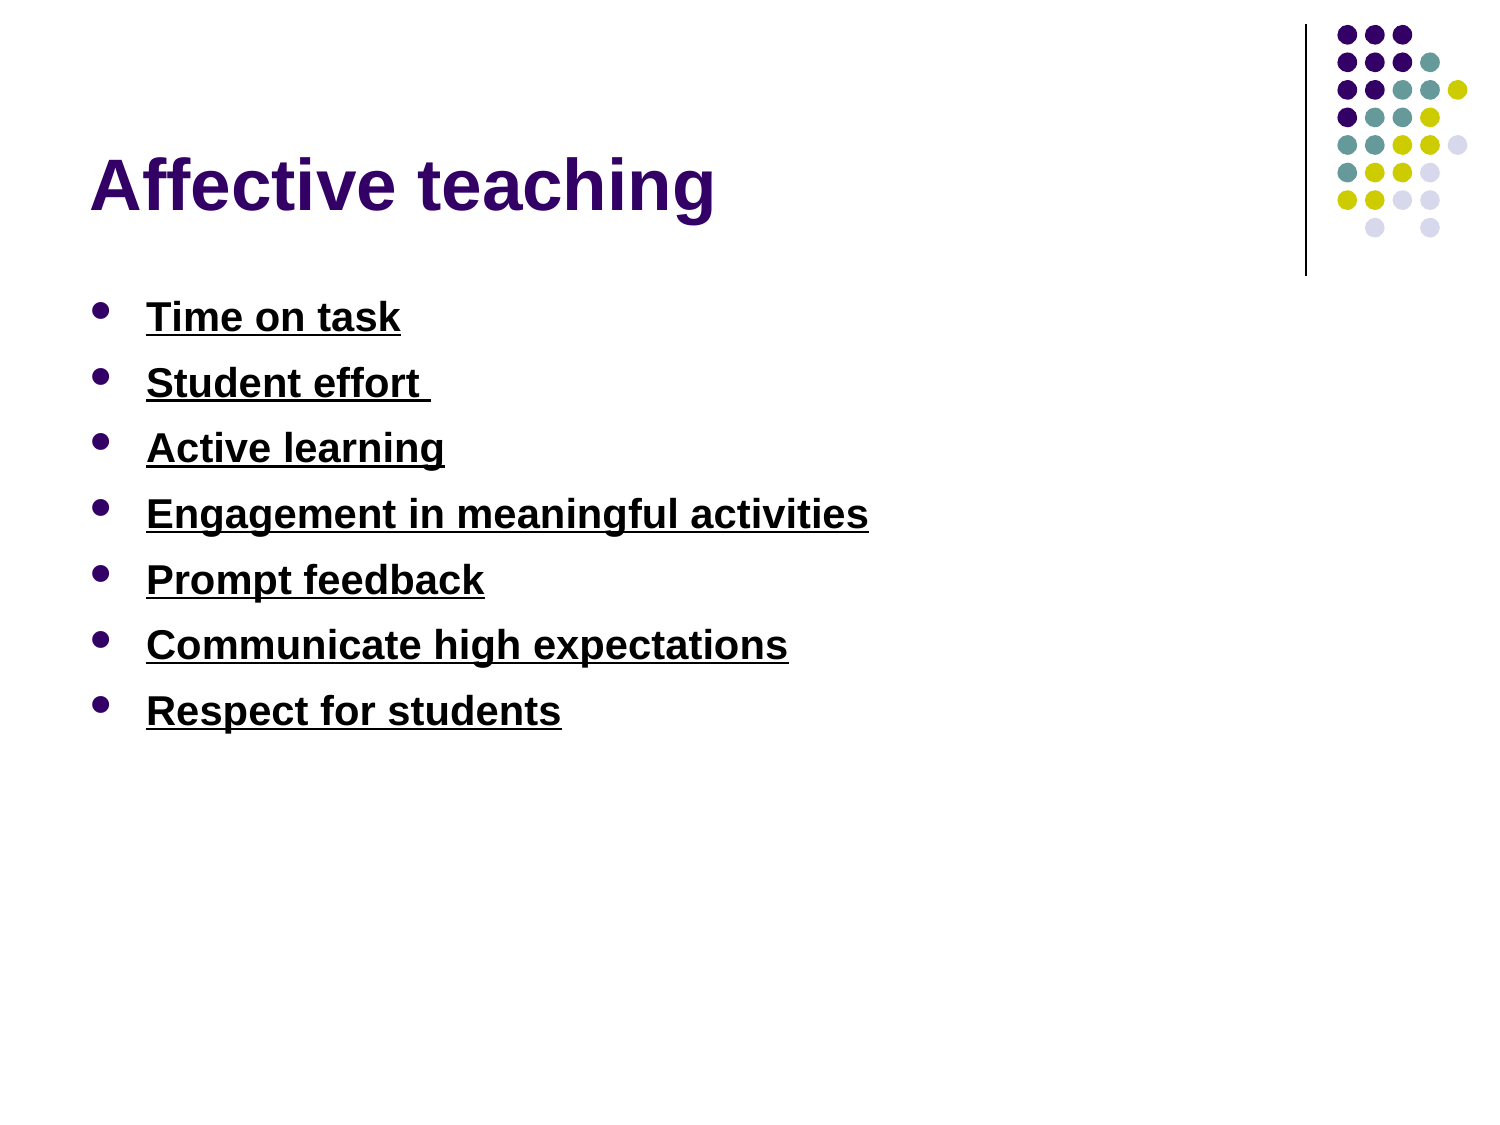

# Affective teaching
Time on task
Student effort
Active learning
Engagement in meaningful activities
Prompt feedback
Communicate high expectations
Respect for students